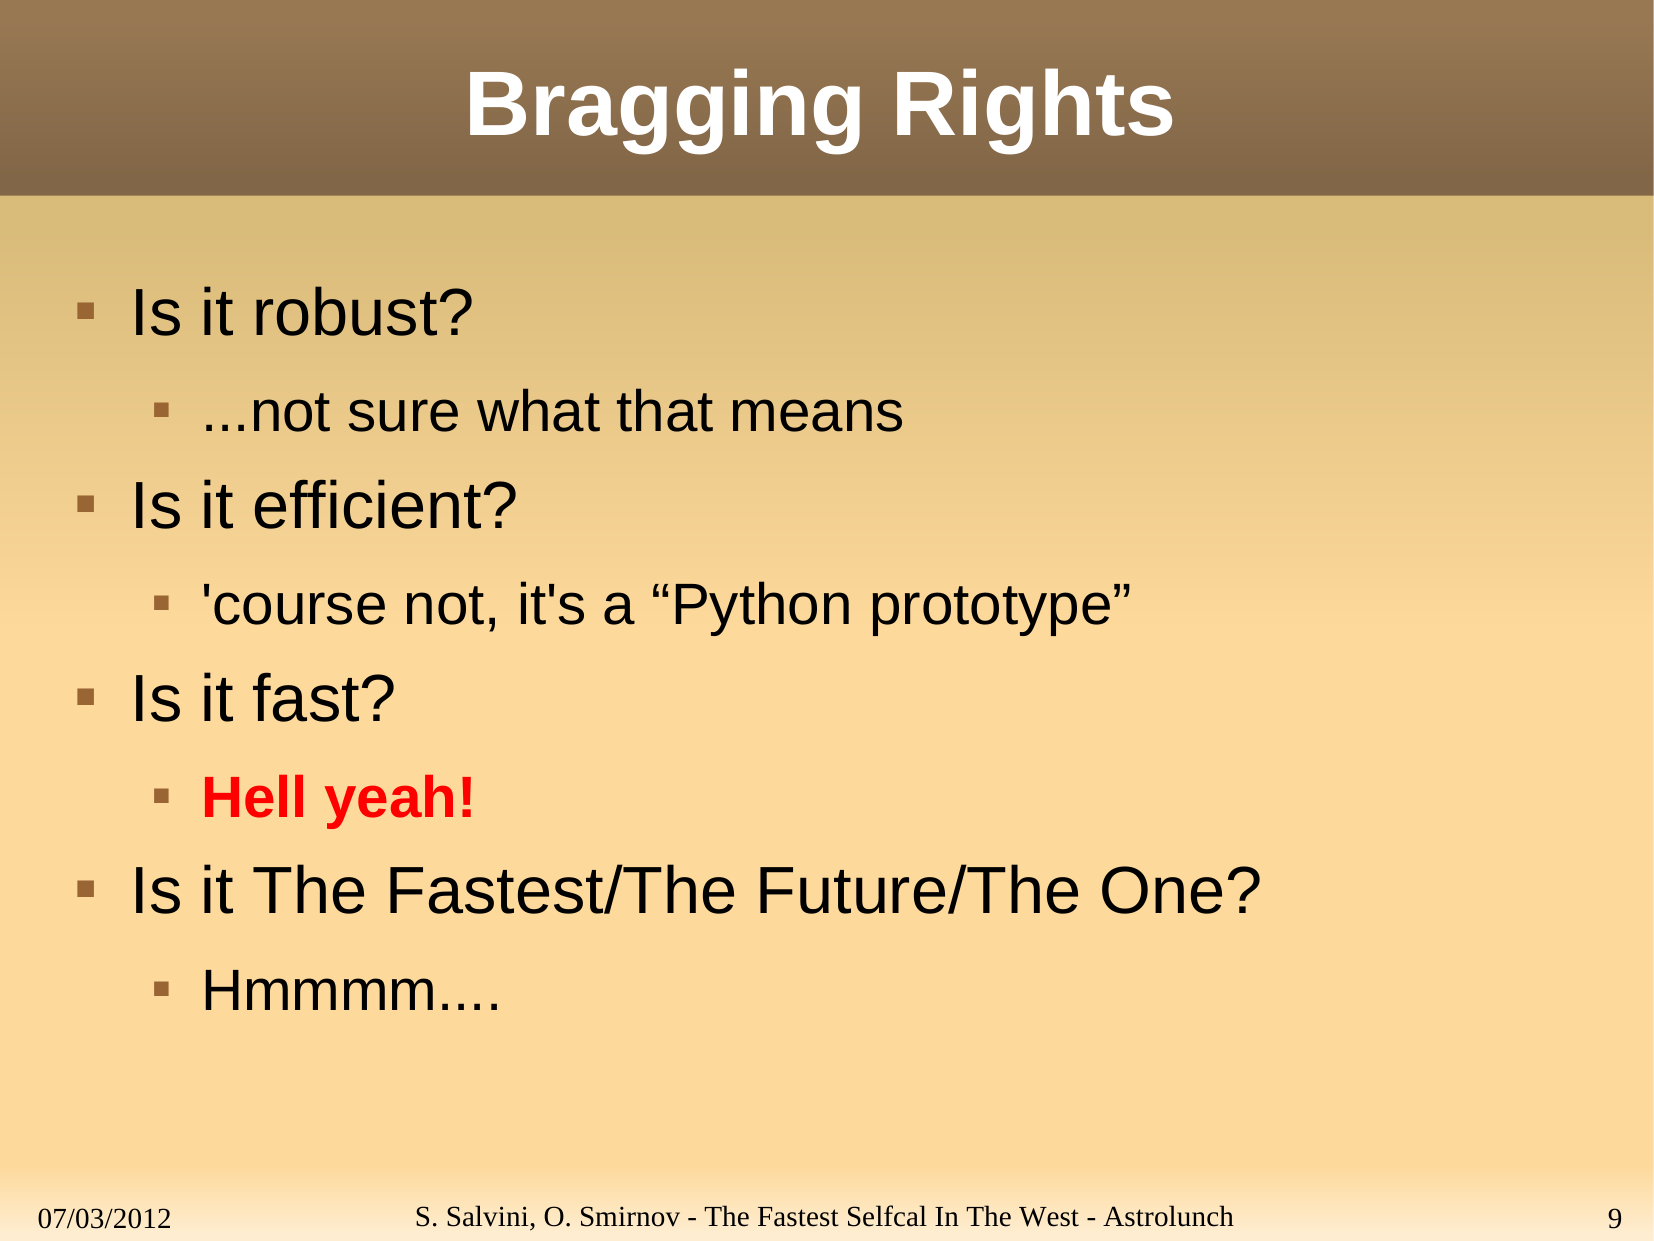

# Bragging Rights
Is it robust?
...not sure what that means
Is it efficient?
'course not, it's a “Python prototype”
Is it fast?
Hell yeah!
Is it The Fastest/The Future/The One?
Hmmmm....
S. Salvini, O. Smirnov - The Fastest Selfcal In The West - Astrolunch
07/03/2012
9